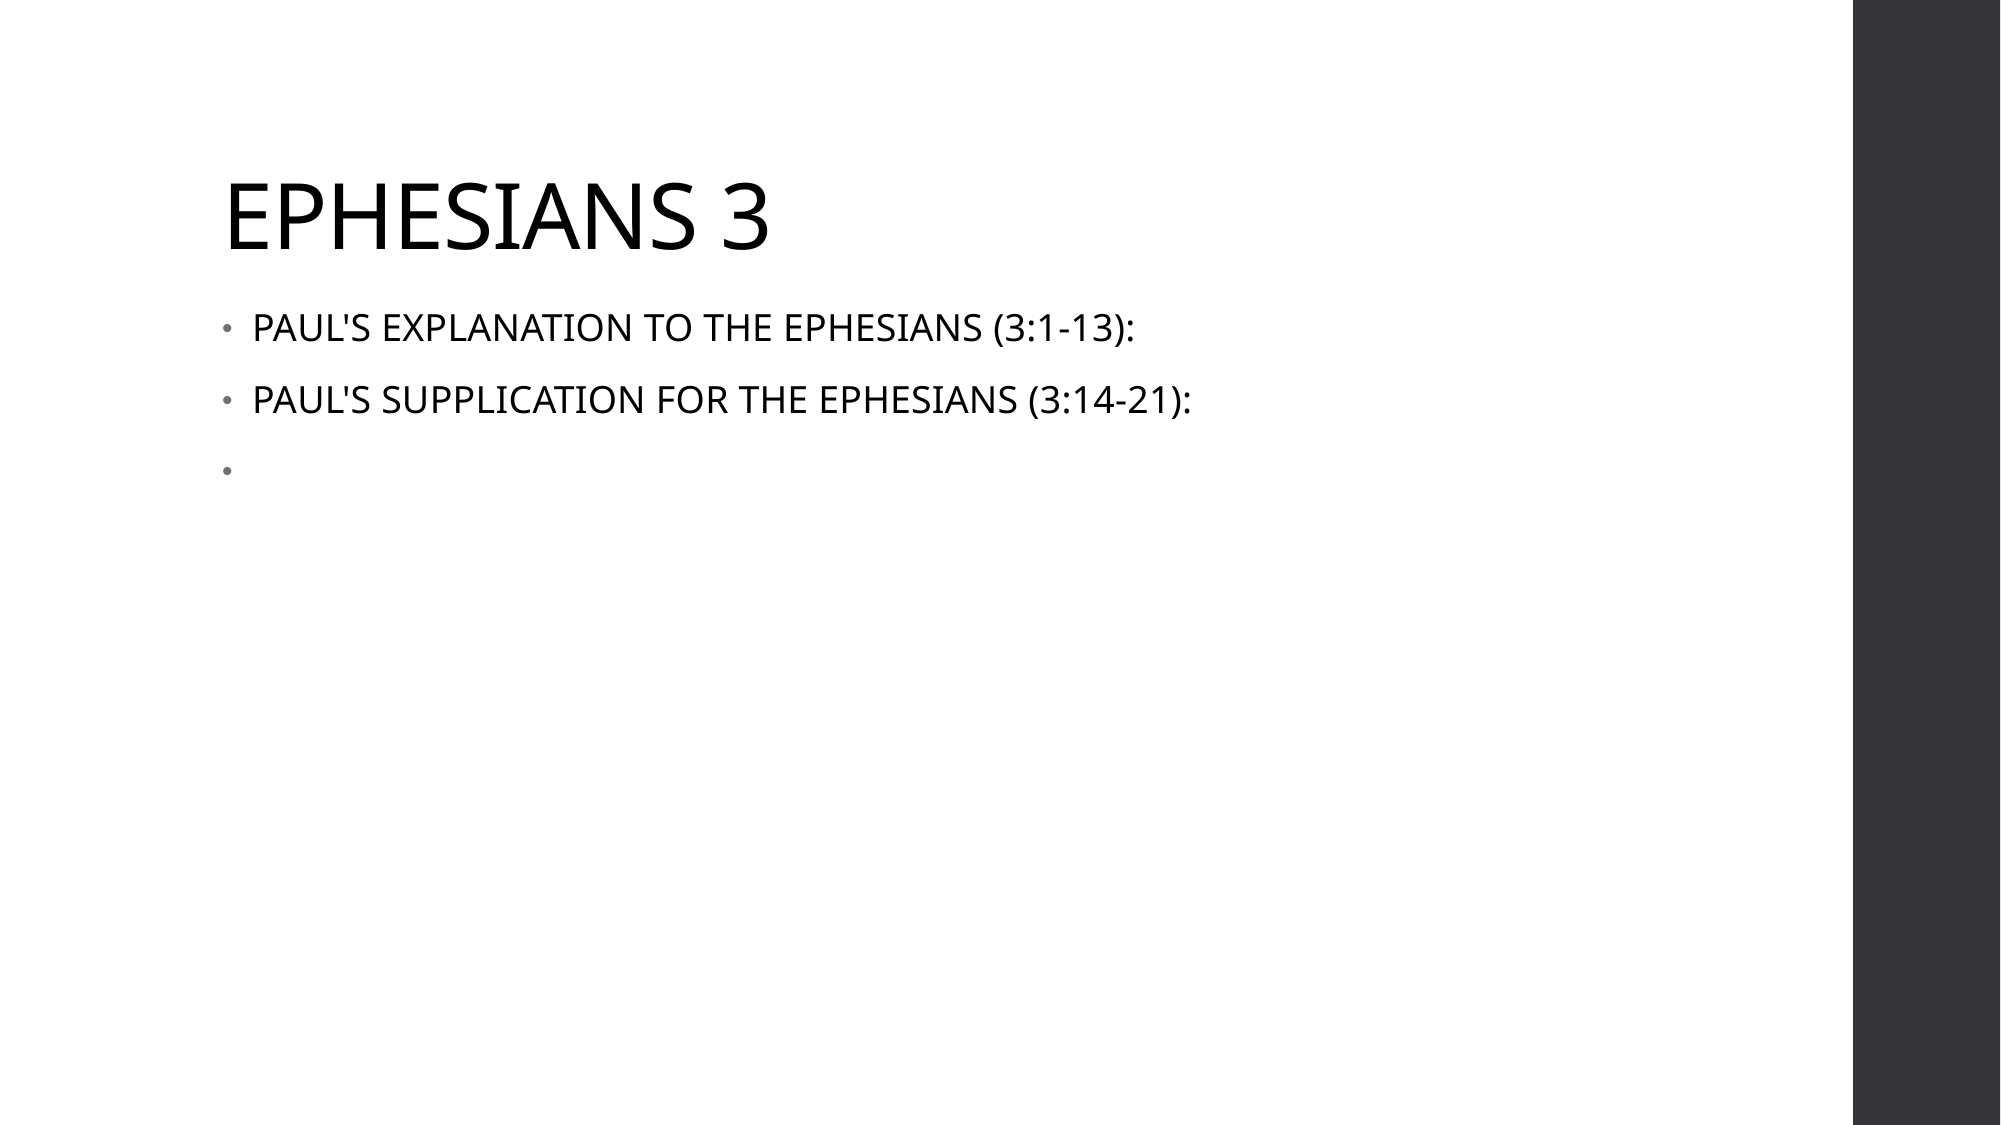

# EPHESIANS 3
PAUL'S EXPLANATION TO THE EPHESIANS (3:1-13):
PAUL'S SUPPLICATION FOR THE EPHESIANS (3:14-21):